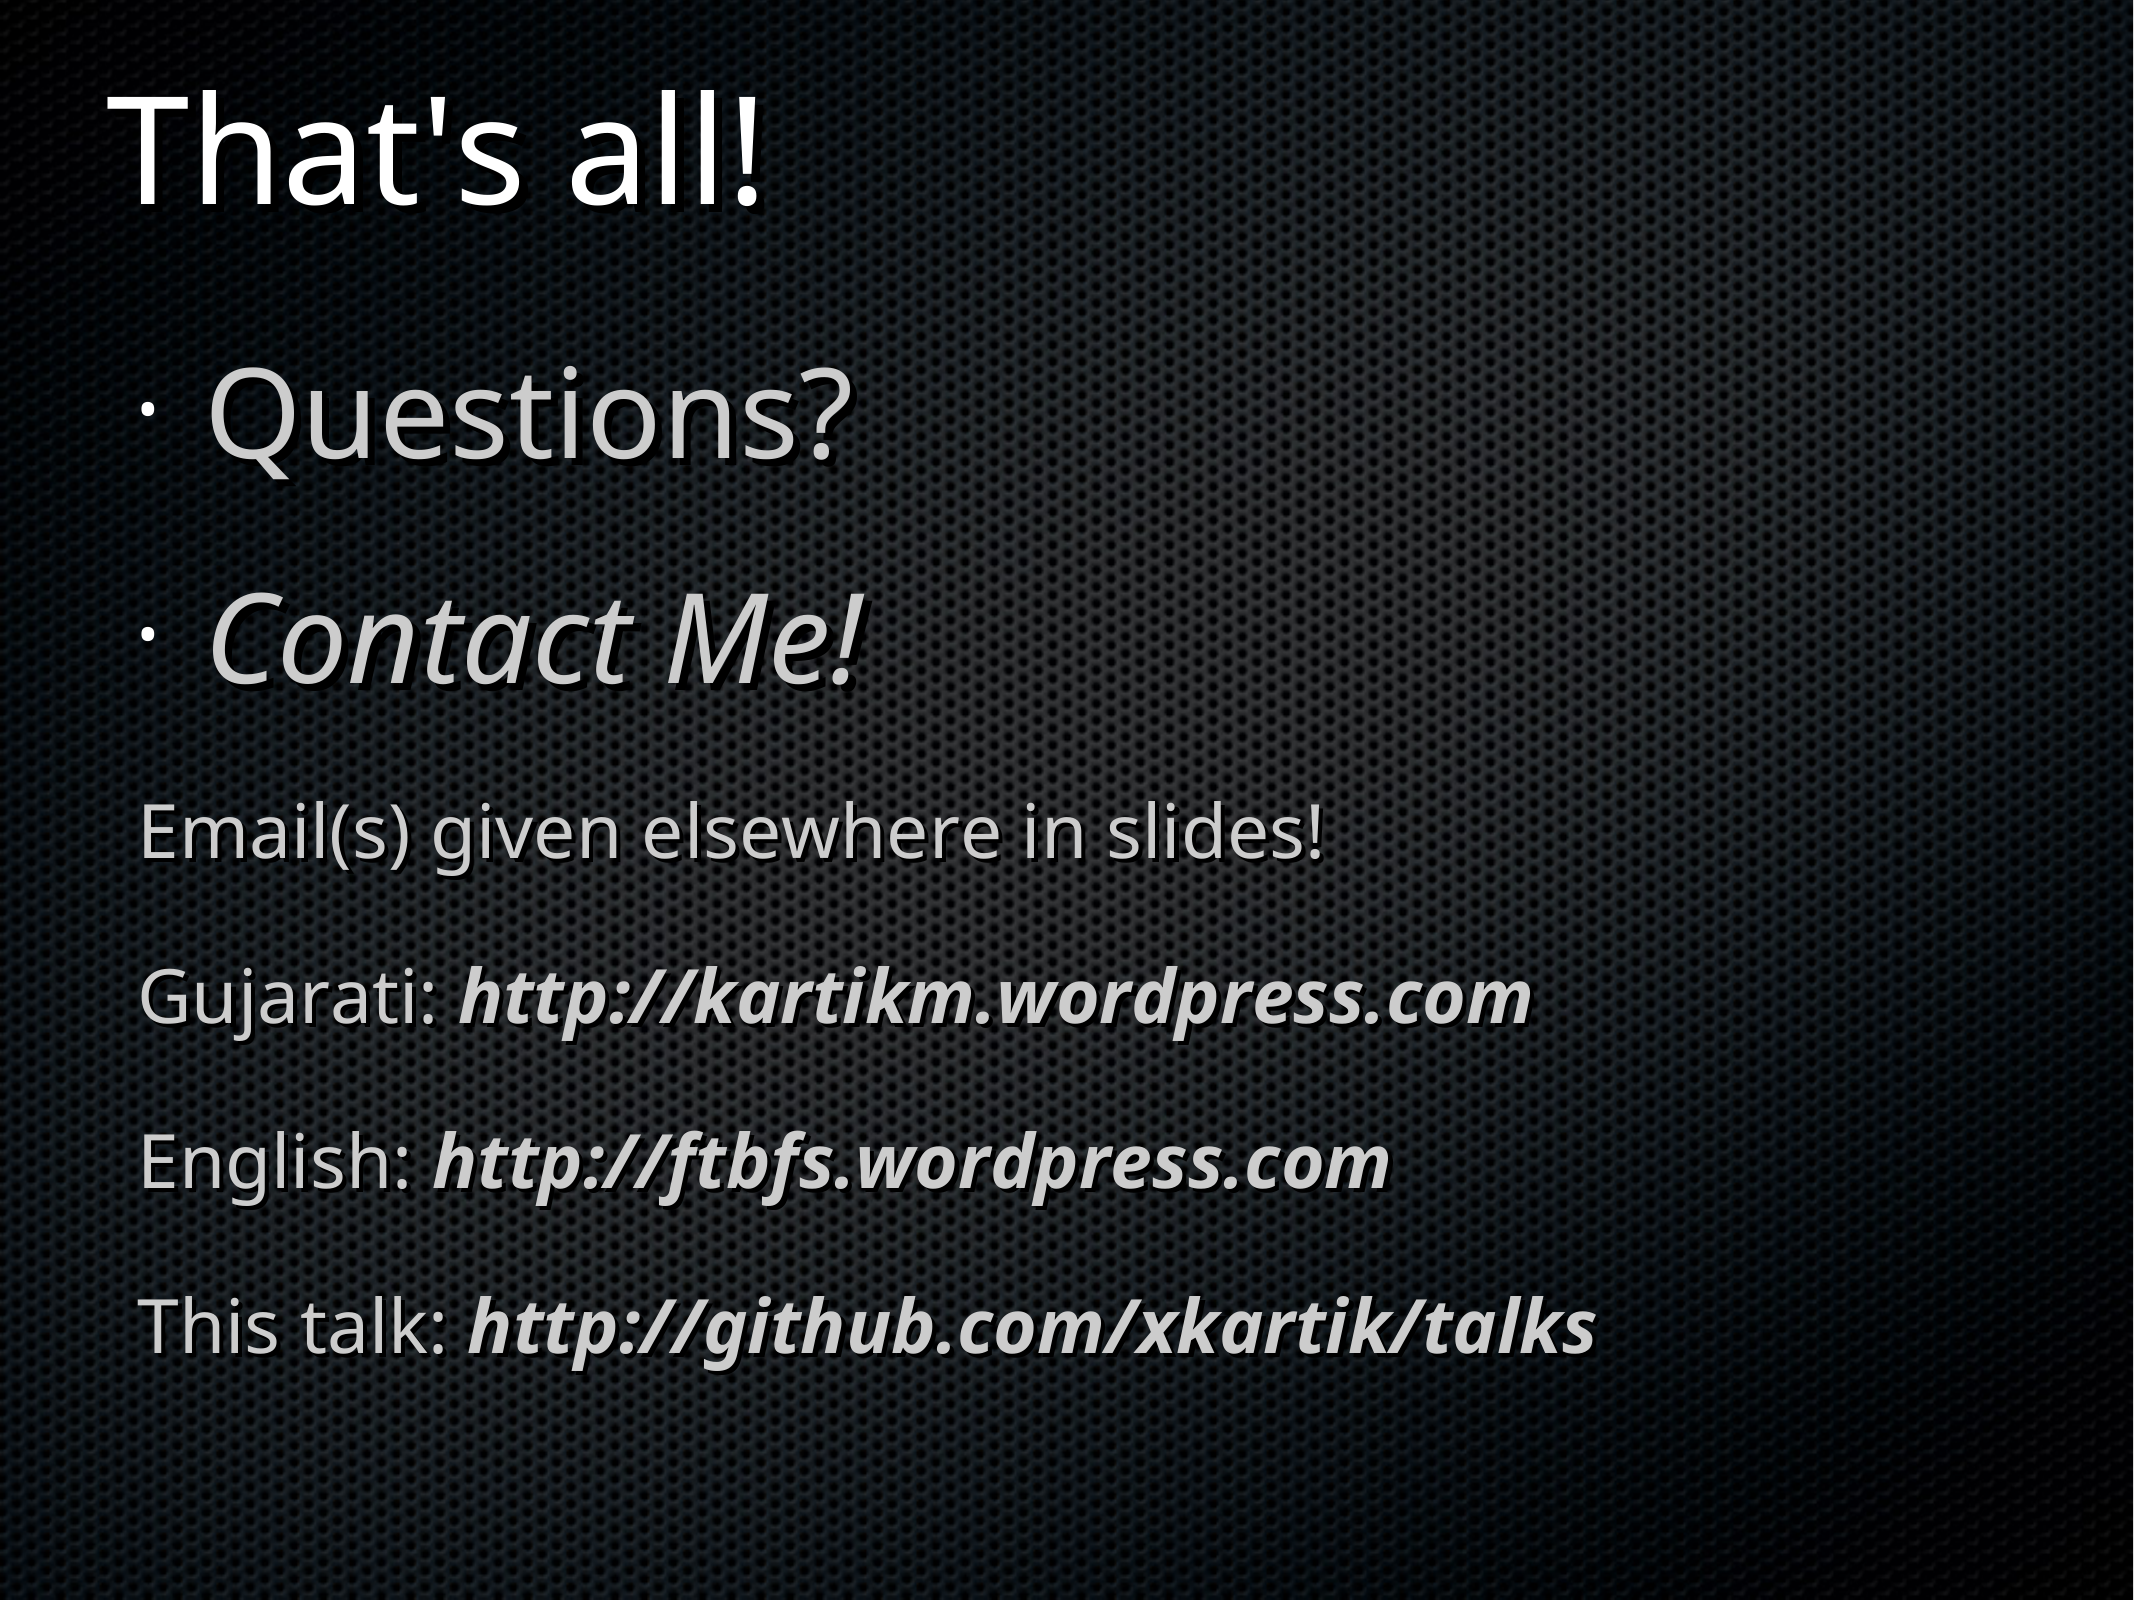

# That's all!
Questions?
Contact Me!
Email(s) given elsewhere in slides!
Gujarati: http://kartikm.wordpress.com
English: http://ftbfs.wordpress.com
This talk: http://github.com/xkartik/talks